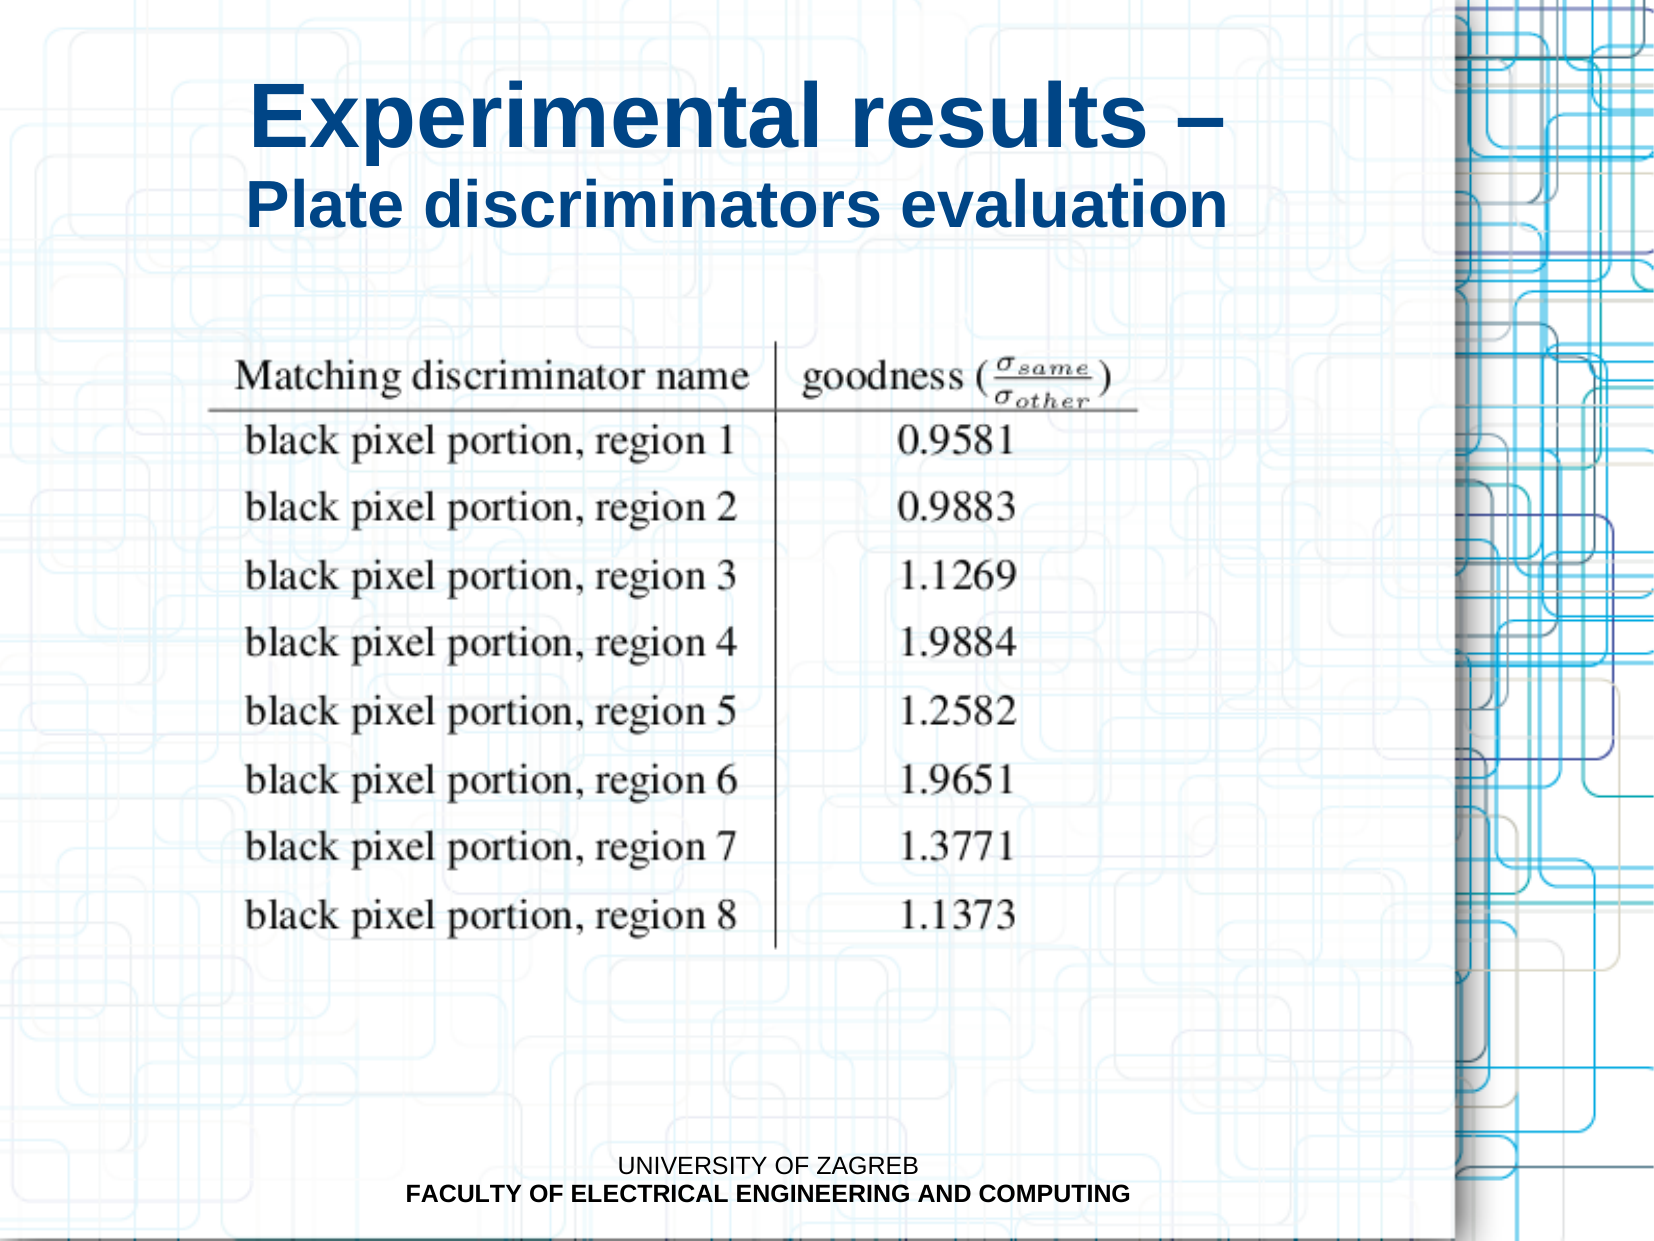

# Experimental results – Plate discriminators evaluation